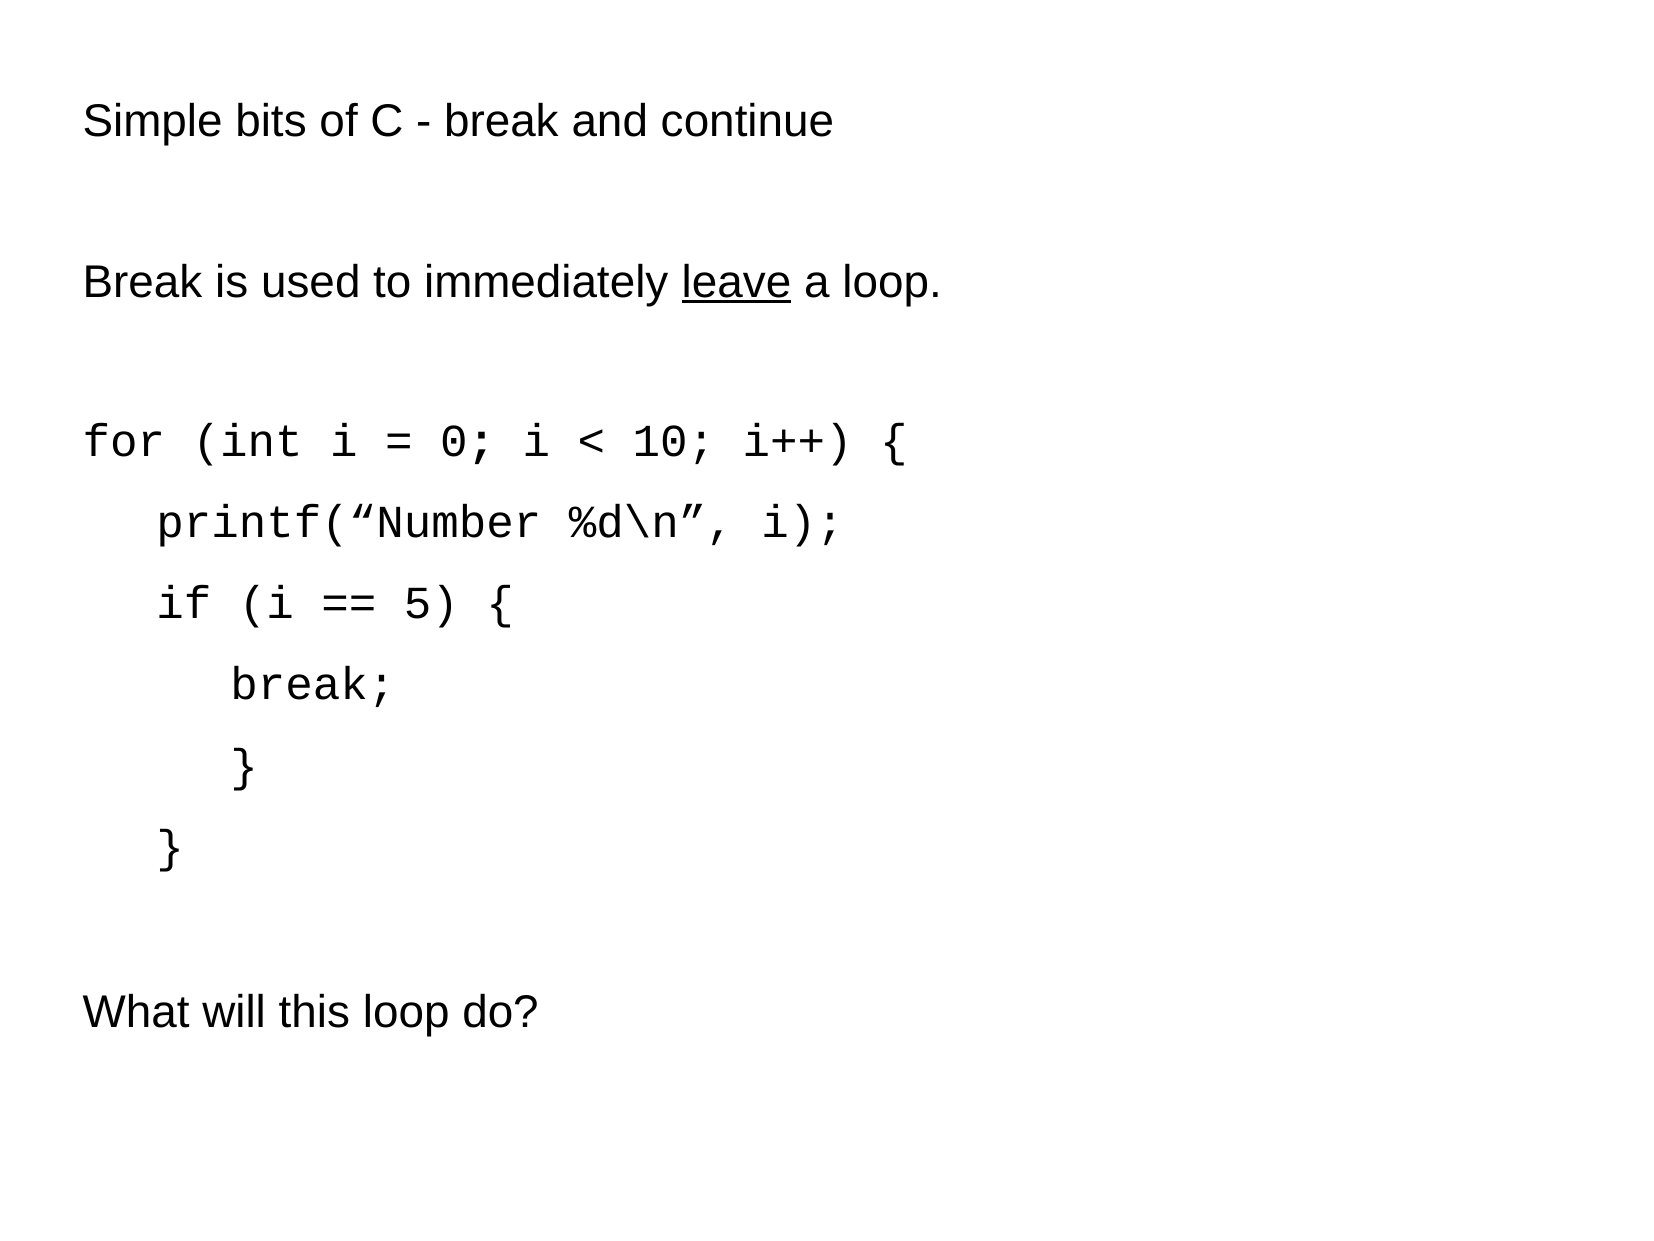

# Simple bits of C - break and continue
Break is used to immediately leave a loop.
for (int i = 0; i < 10; i++) {
 	printf(“Number %d\n”, i);
 	if (i == 5) {
 		break;
 		}
 	}
What will this loop do?